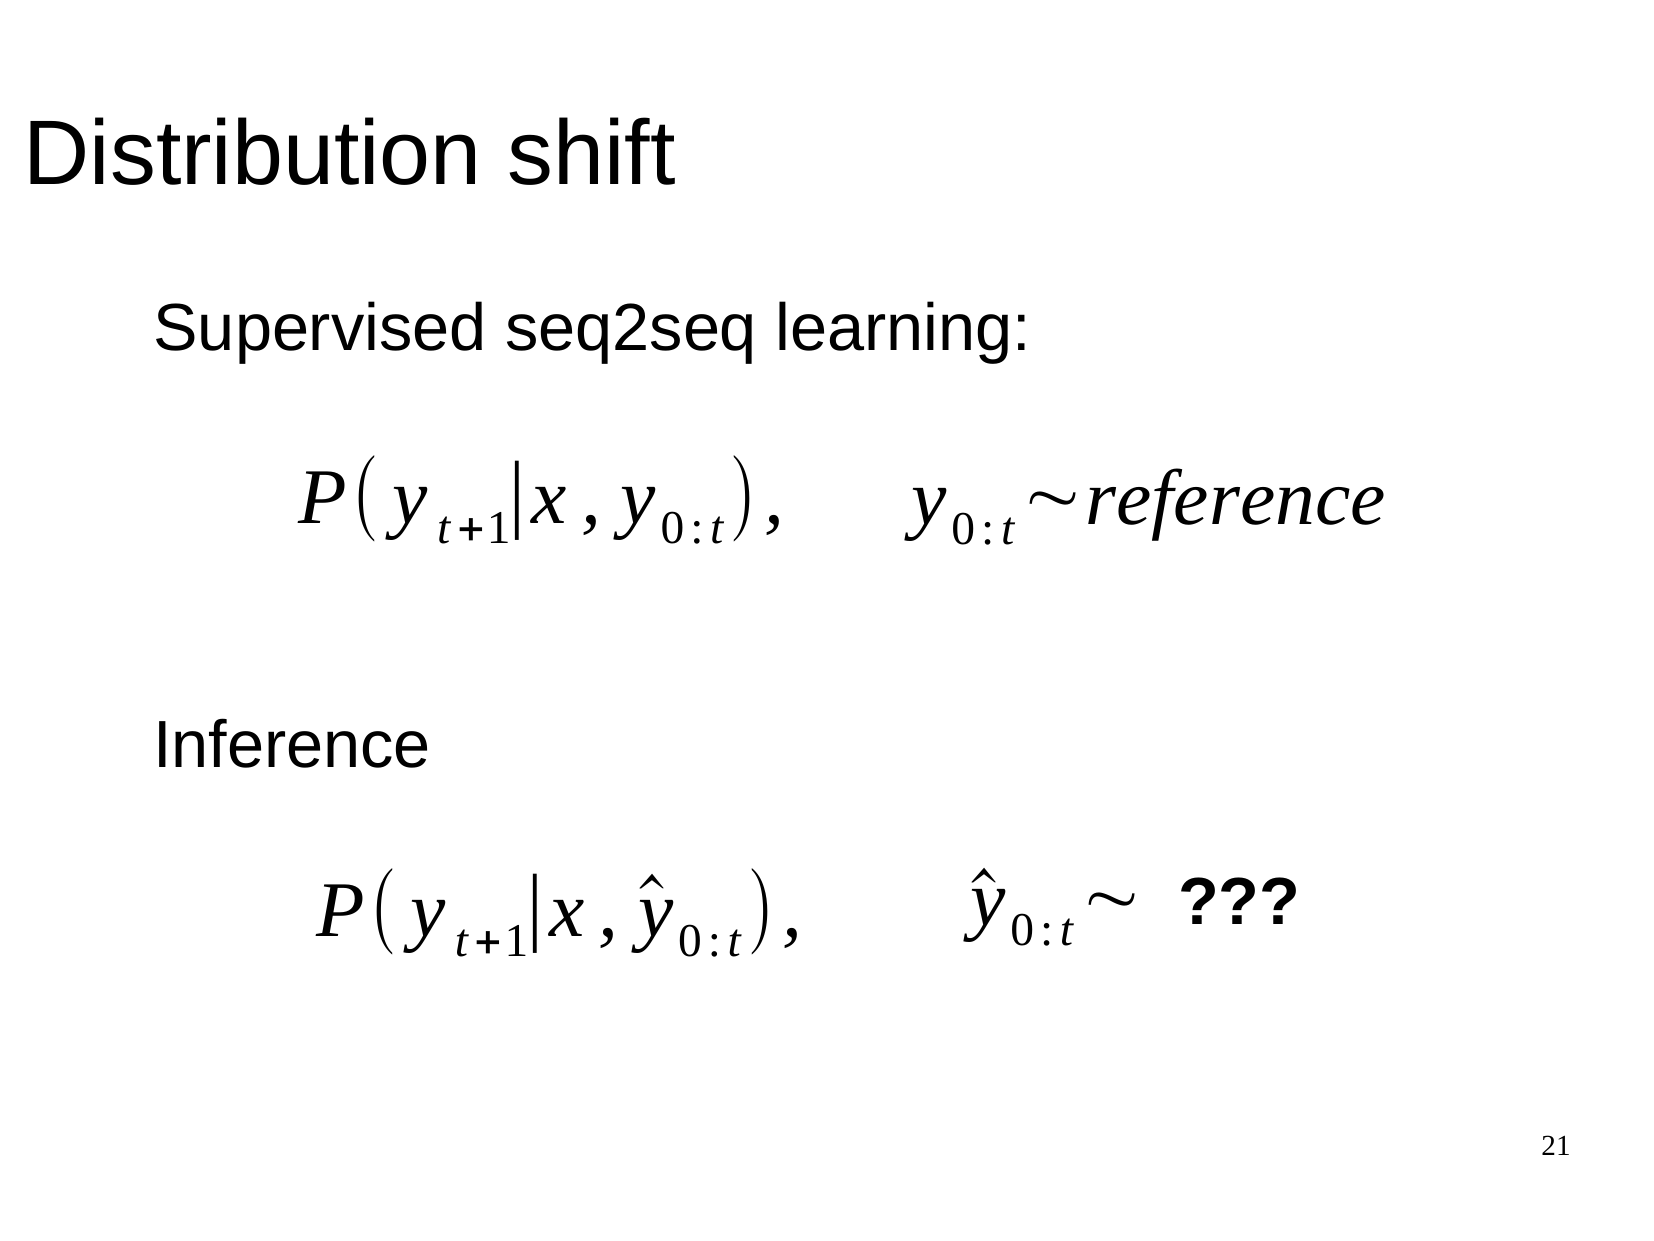

# Distribution shift
Supervised seq2seq learning:
Inference
???
21